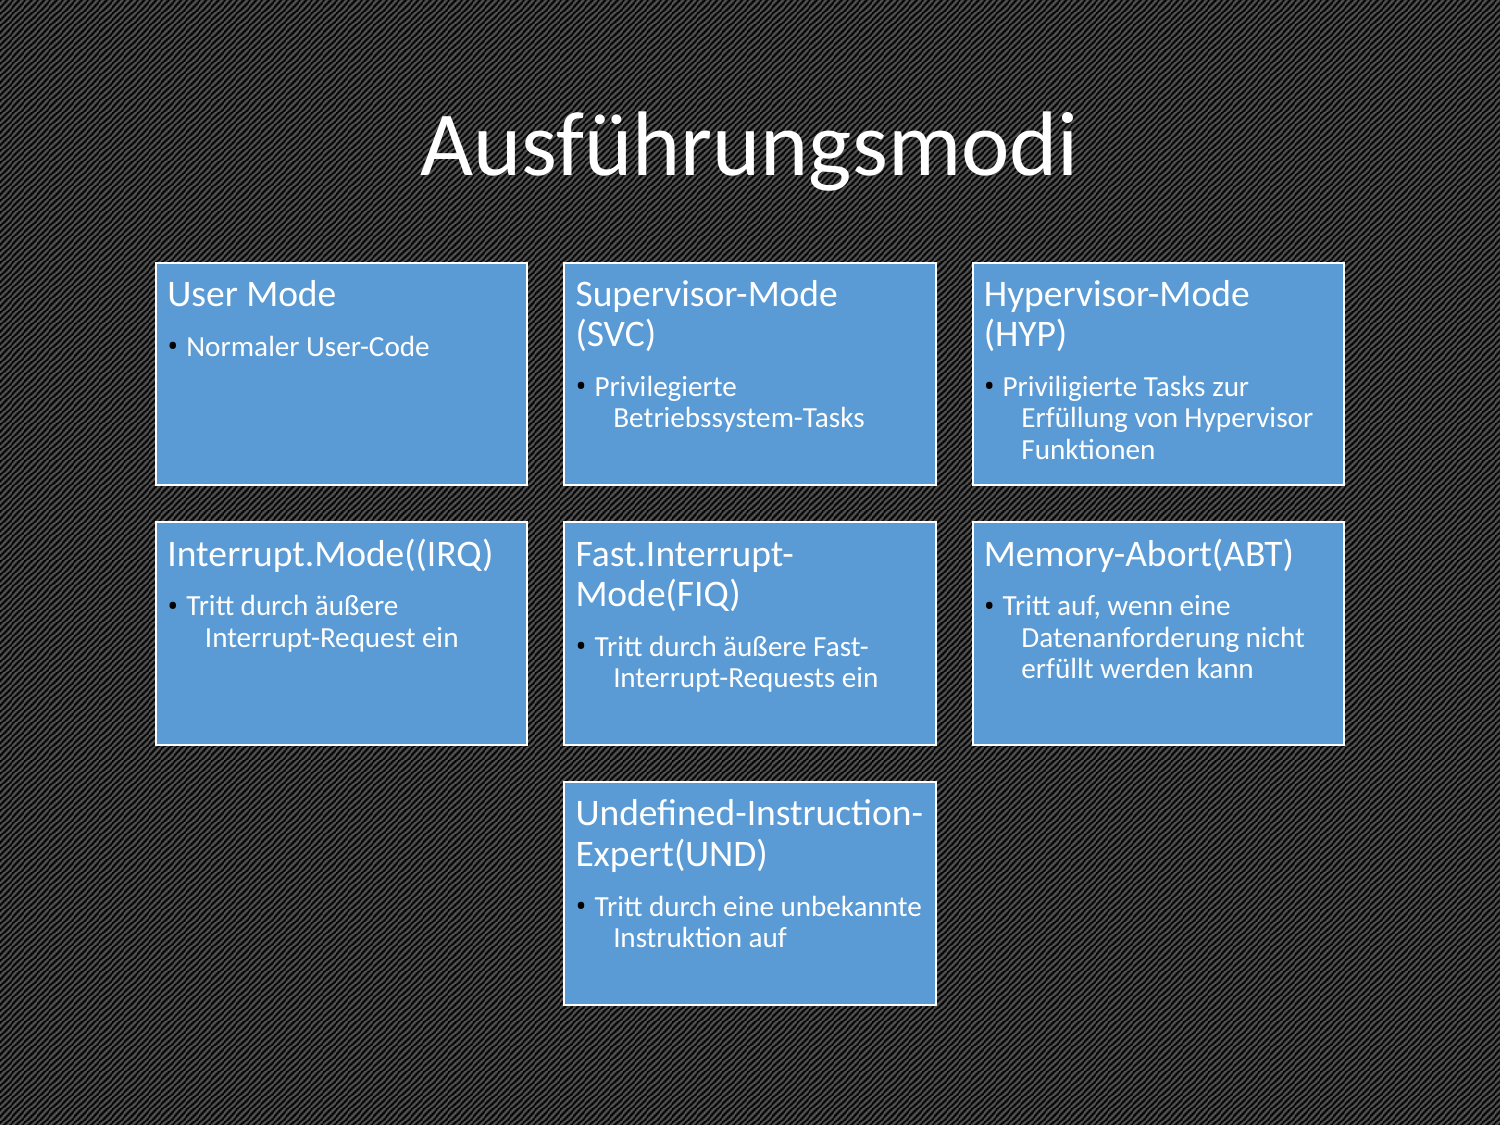

# Ausführungsmodi
User Mode
Normaler User-Code
Supervisor-Mode (SVC)
Privilegierte Betriebssystem-Tasks
Hypervisor-Mode (HYP)
Priviligierte Tasks zur Erfüllung von Hypervisor Funktionen
Interrupt.Mode((IRQ)
Tritt durch äußere Interrupt-Request ein
Fast.Interrupt-Mode(FIQ)
Tritt durch äußere Fast-Interrupt-Requests ein
Memory-Abort(ABT)
Tritt auf, wenn eine Datenanforderung nicht erfüllt werden kann
Undefined-Instruction-Expert(UND)
Tritt durch eine unbekannte Instruktion auf